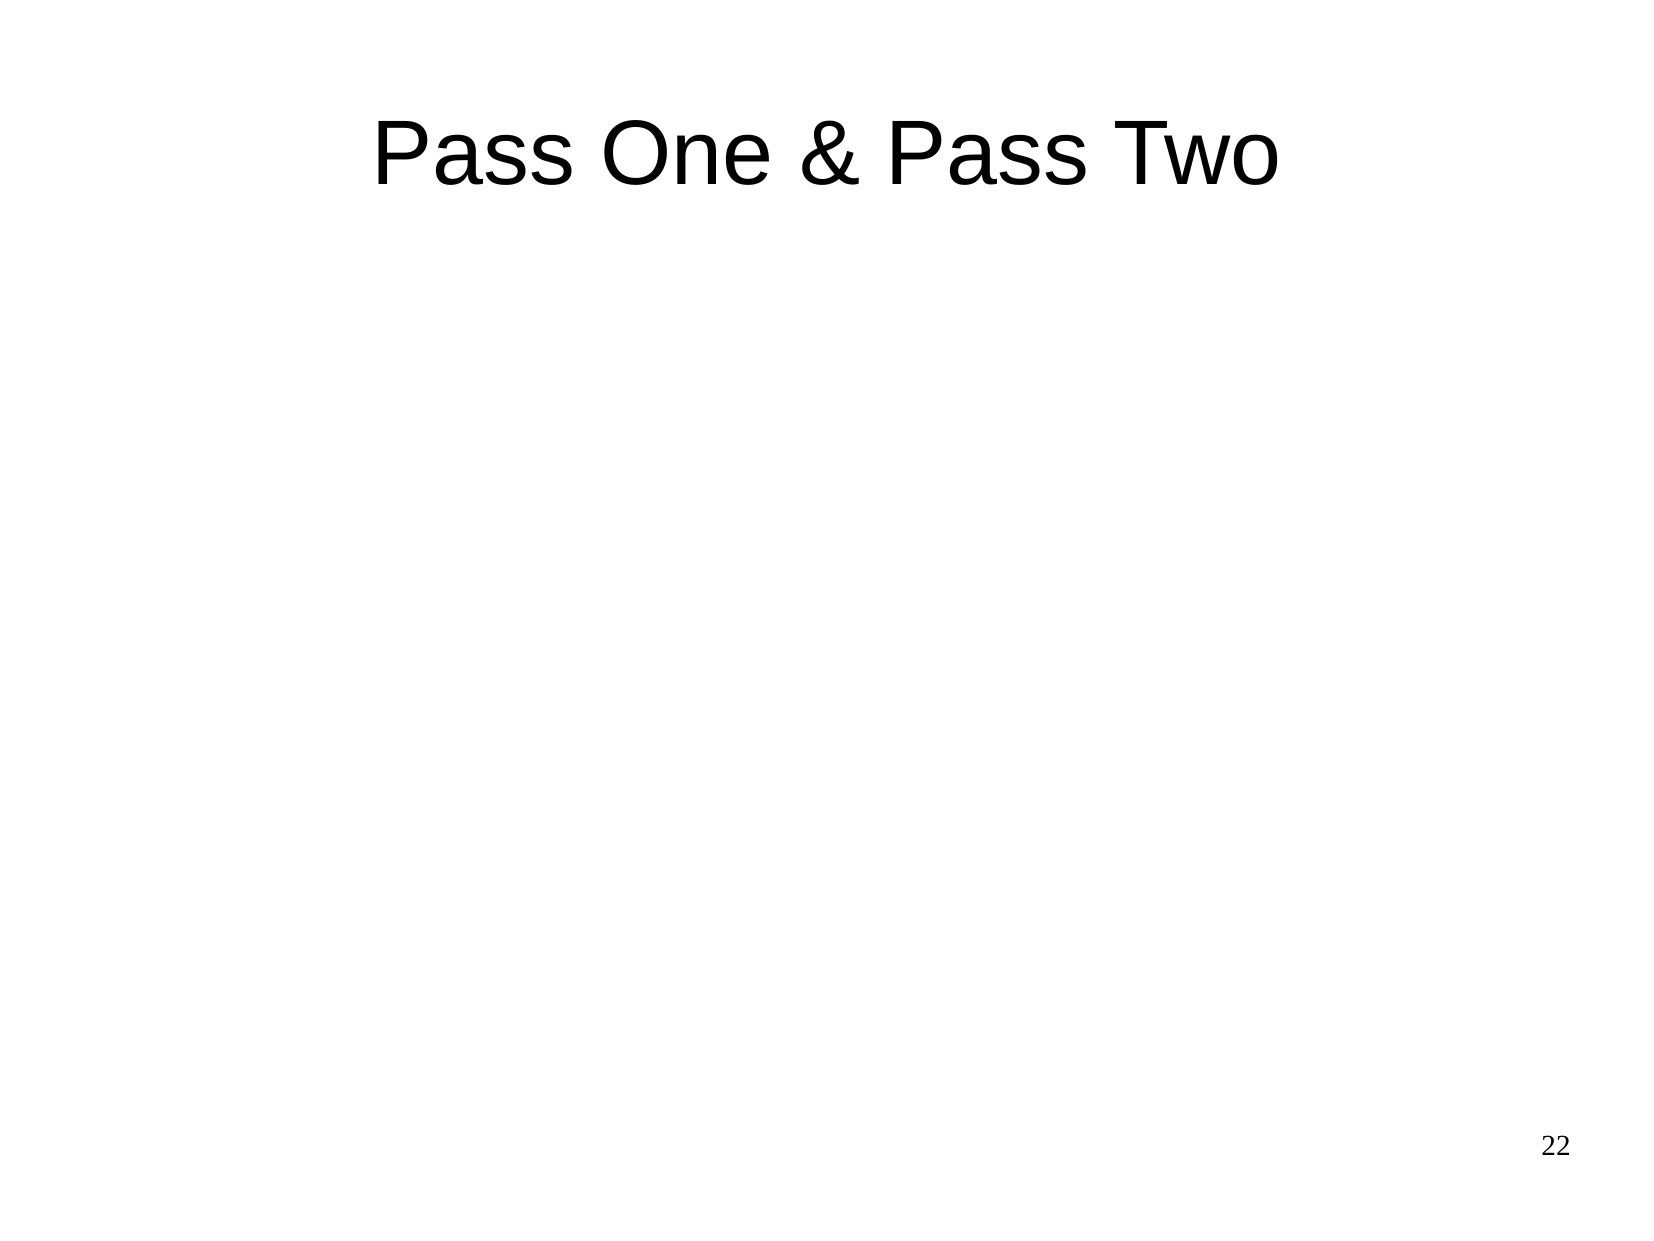

# Pass One & Pass Two
22